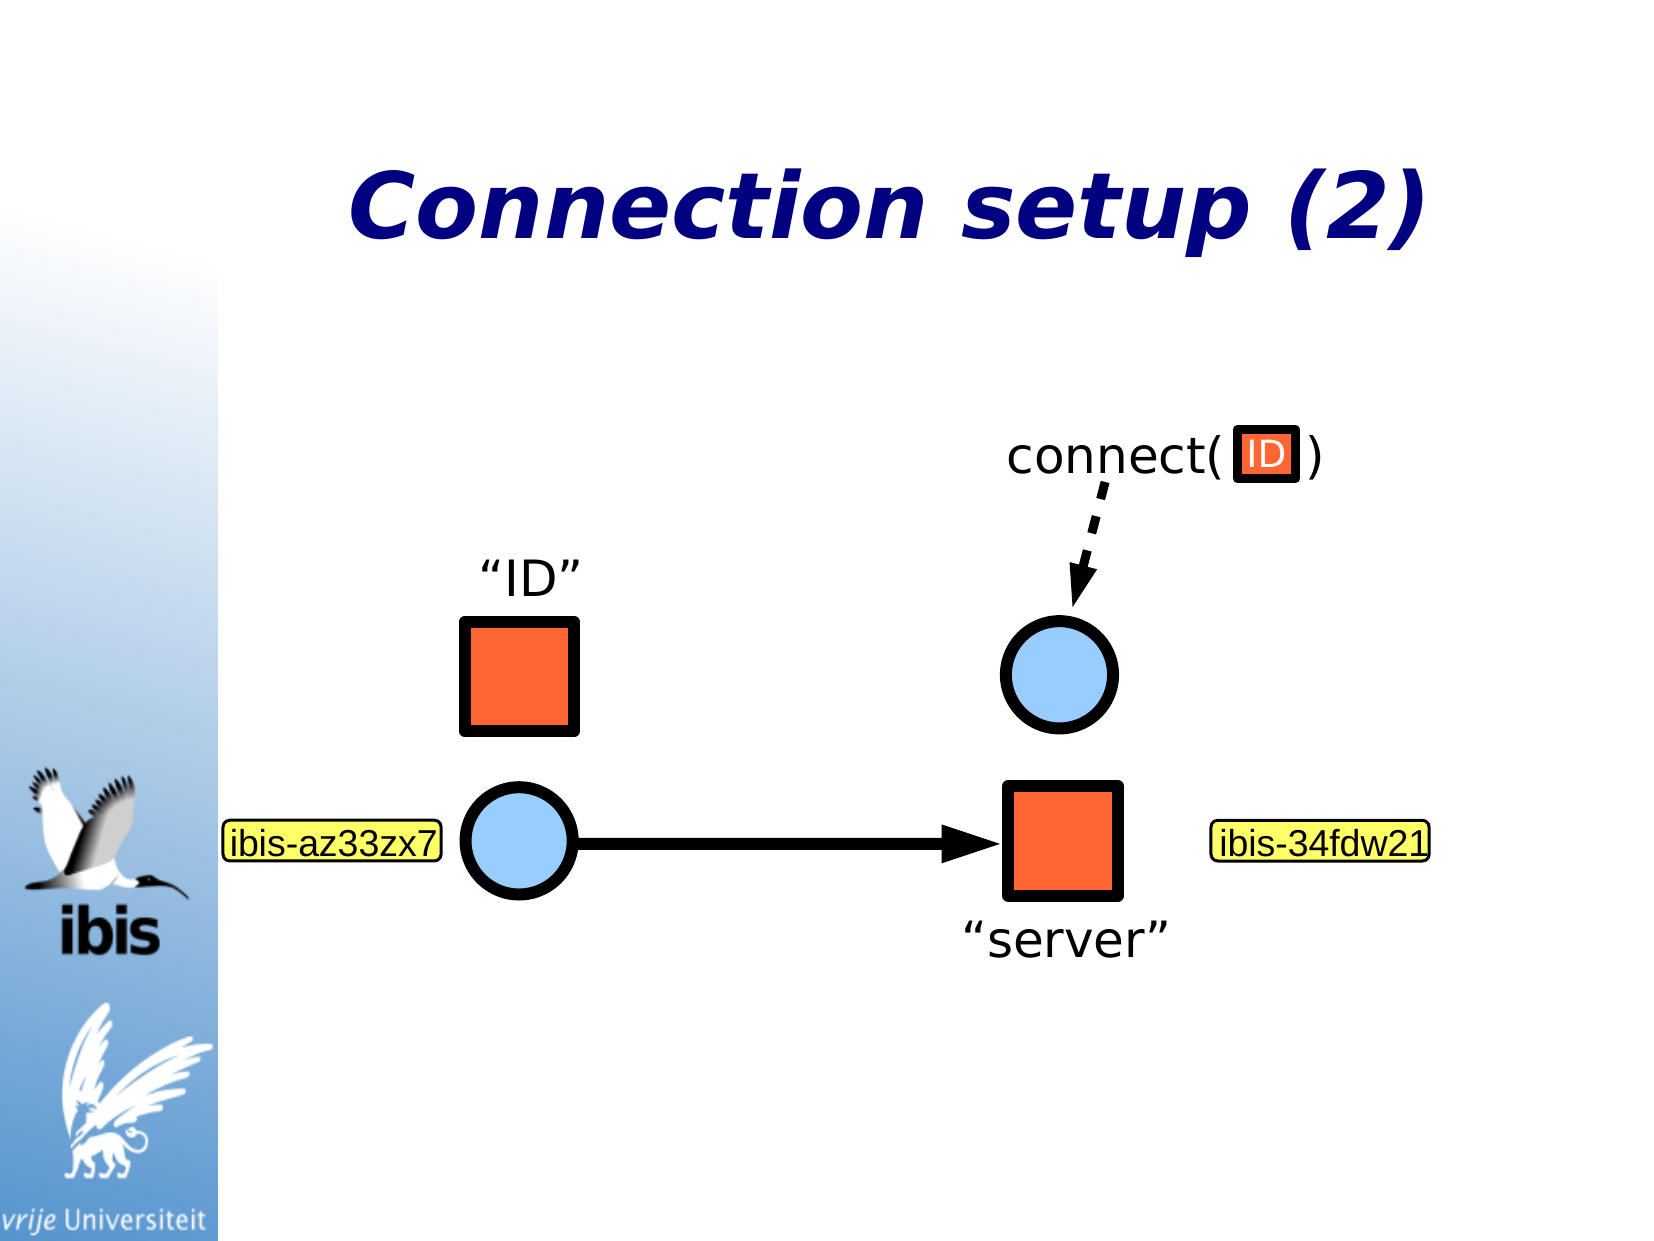

# Connection setup (2)
connect( )
ID
“ID”
ibis-az33zx7
ibis-34fdw21
“server”